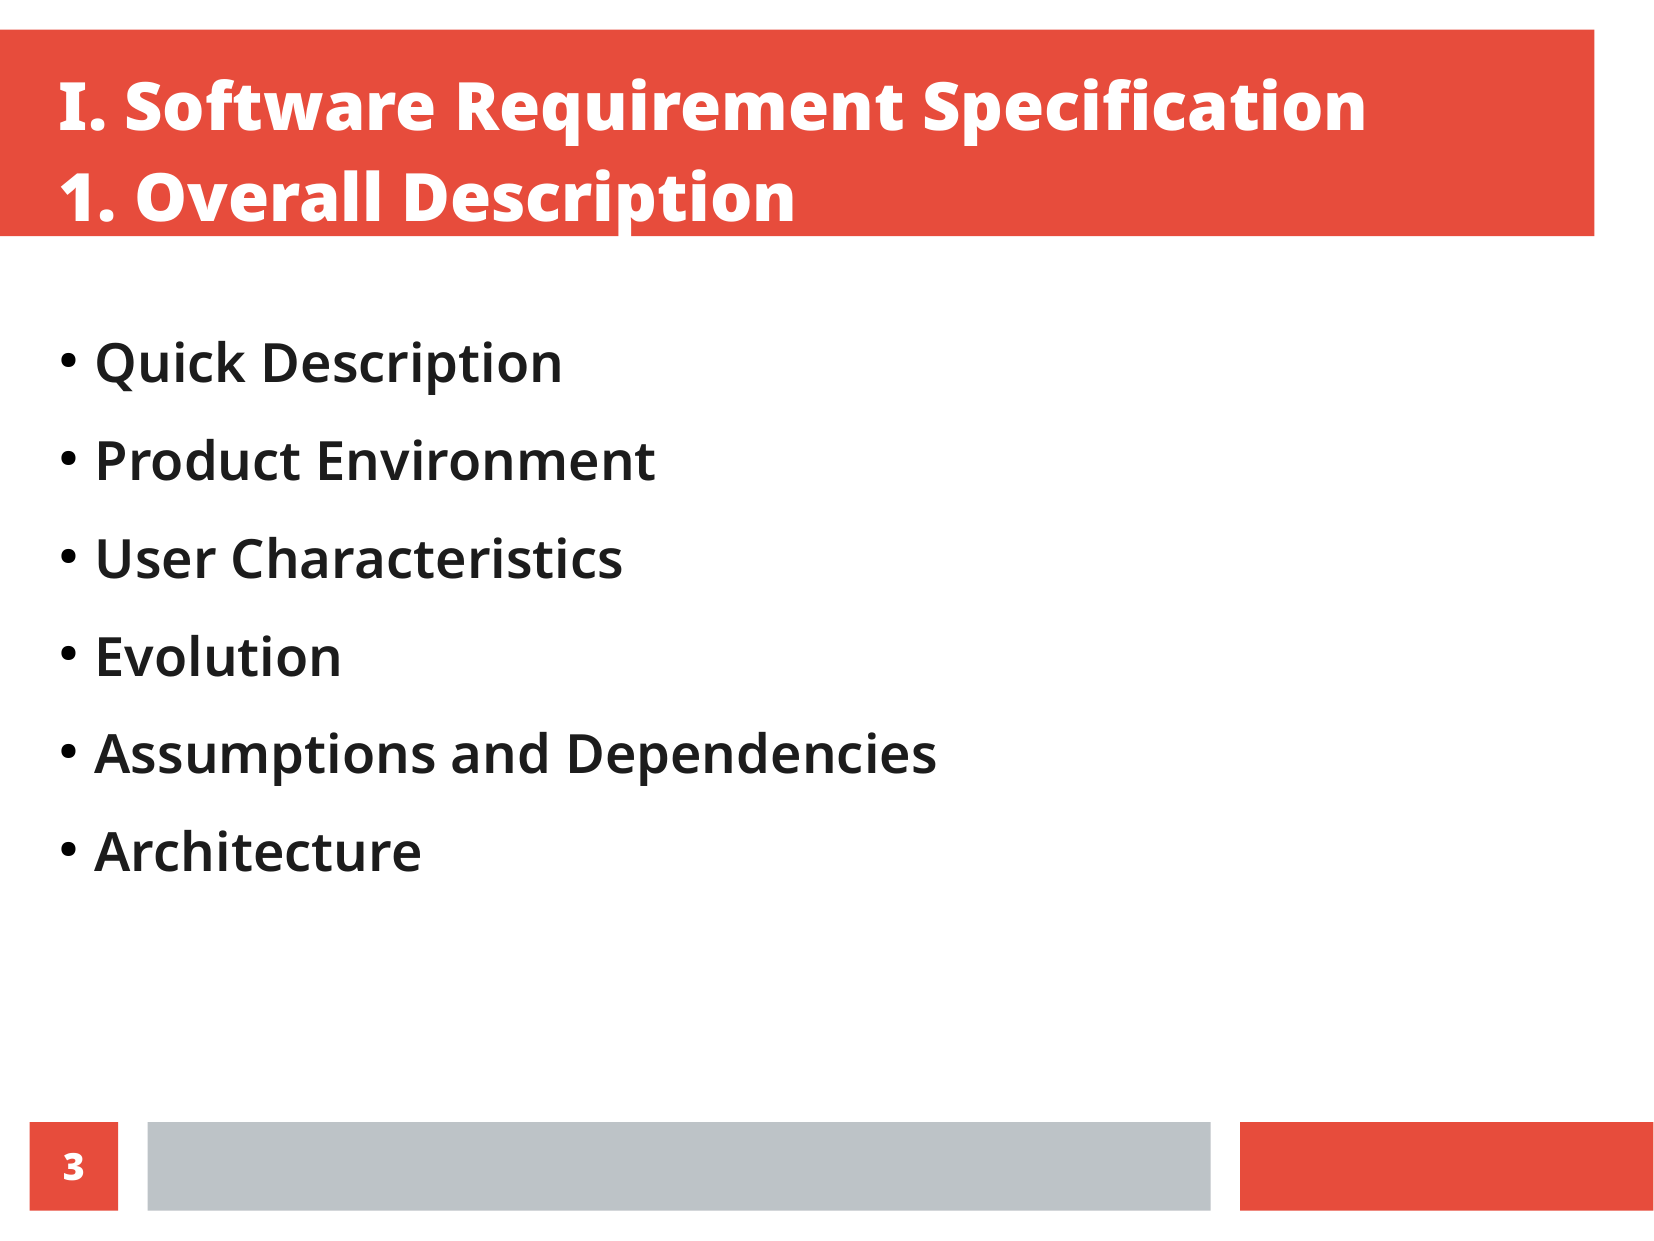

# I. Software Requirement Specification 1. Overall Description
Quick Description
Product Environment
User Characteristics
Evolution
Assumptions and Dependencies
Architecture
3